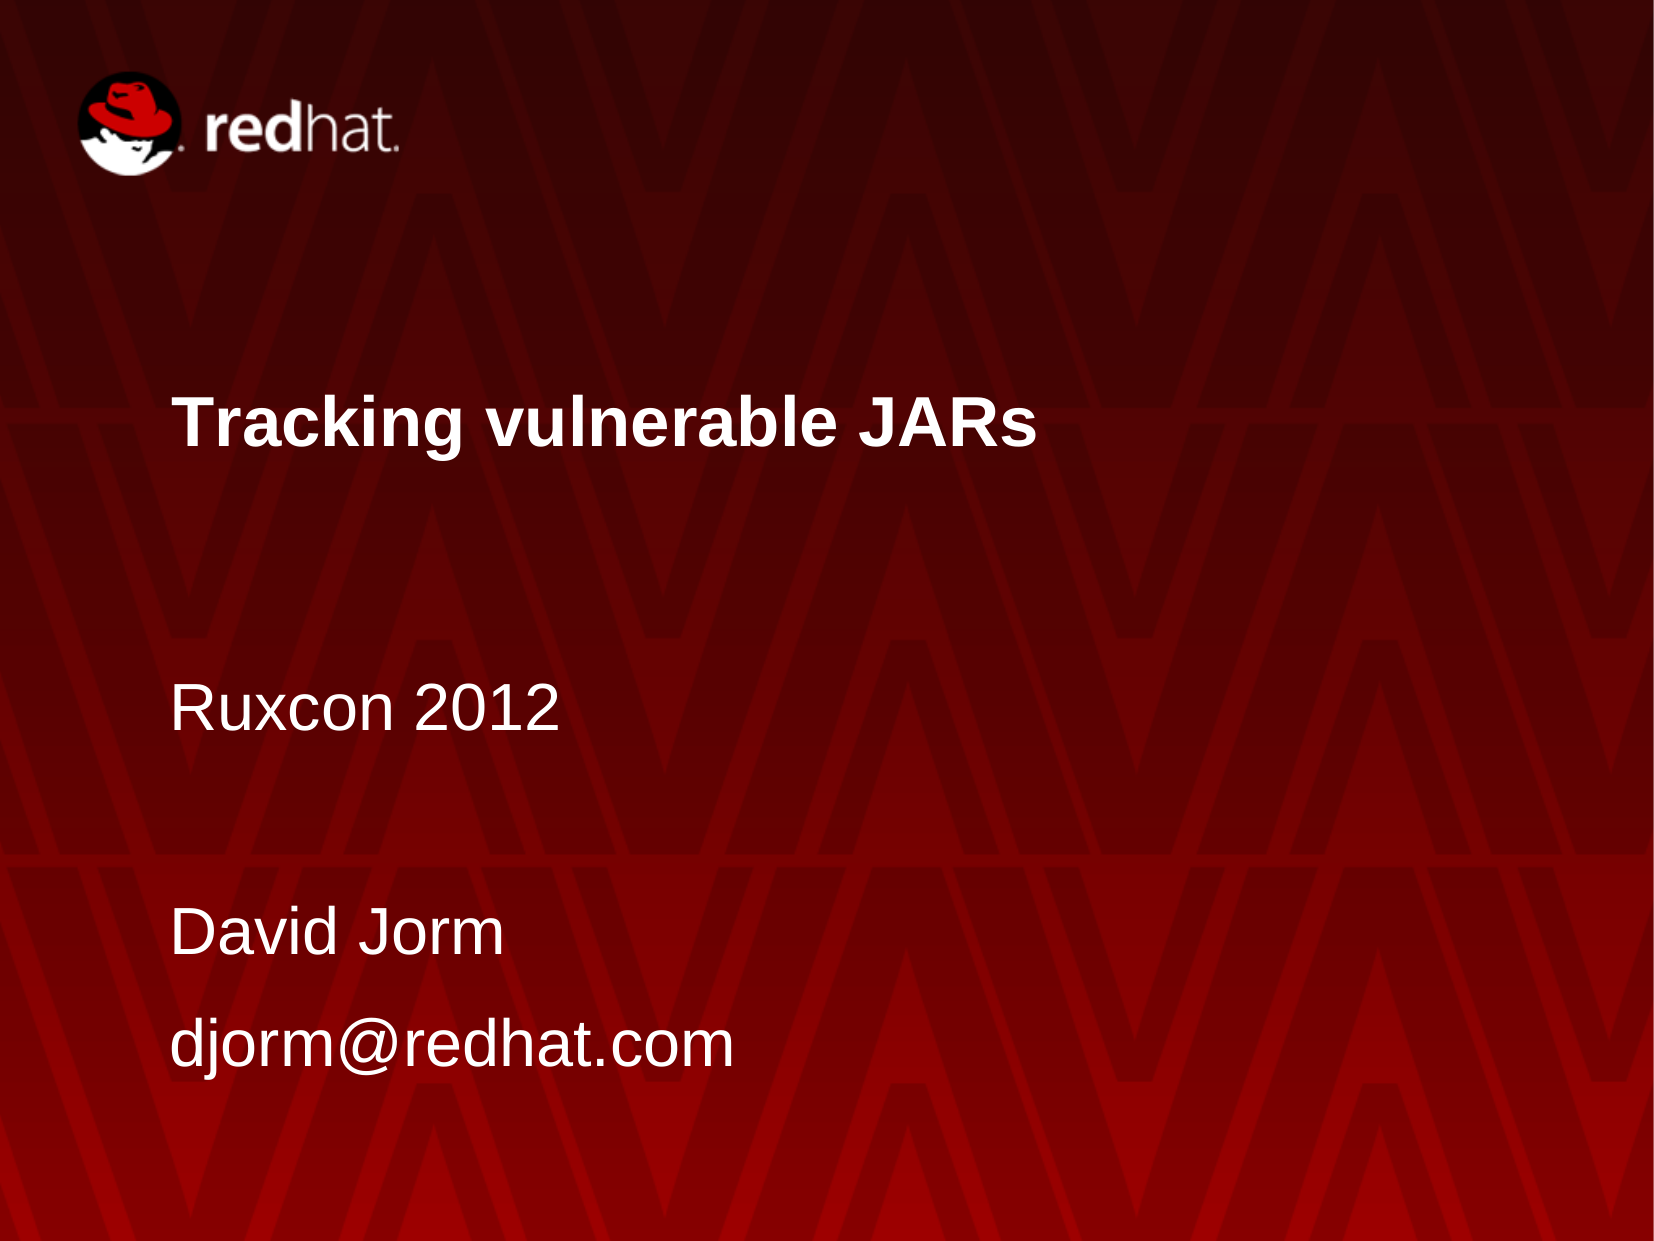

Tracking vulnerable JARs
Ruxcon 2012
David Jorm
djorm@redhat.com